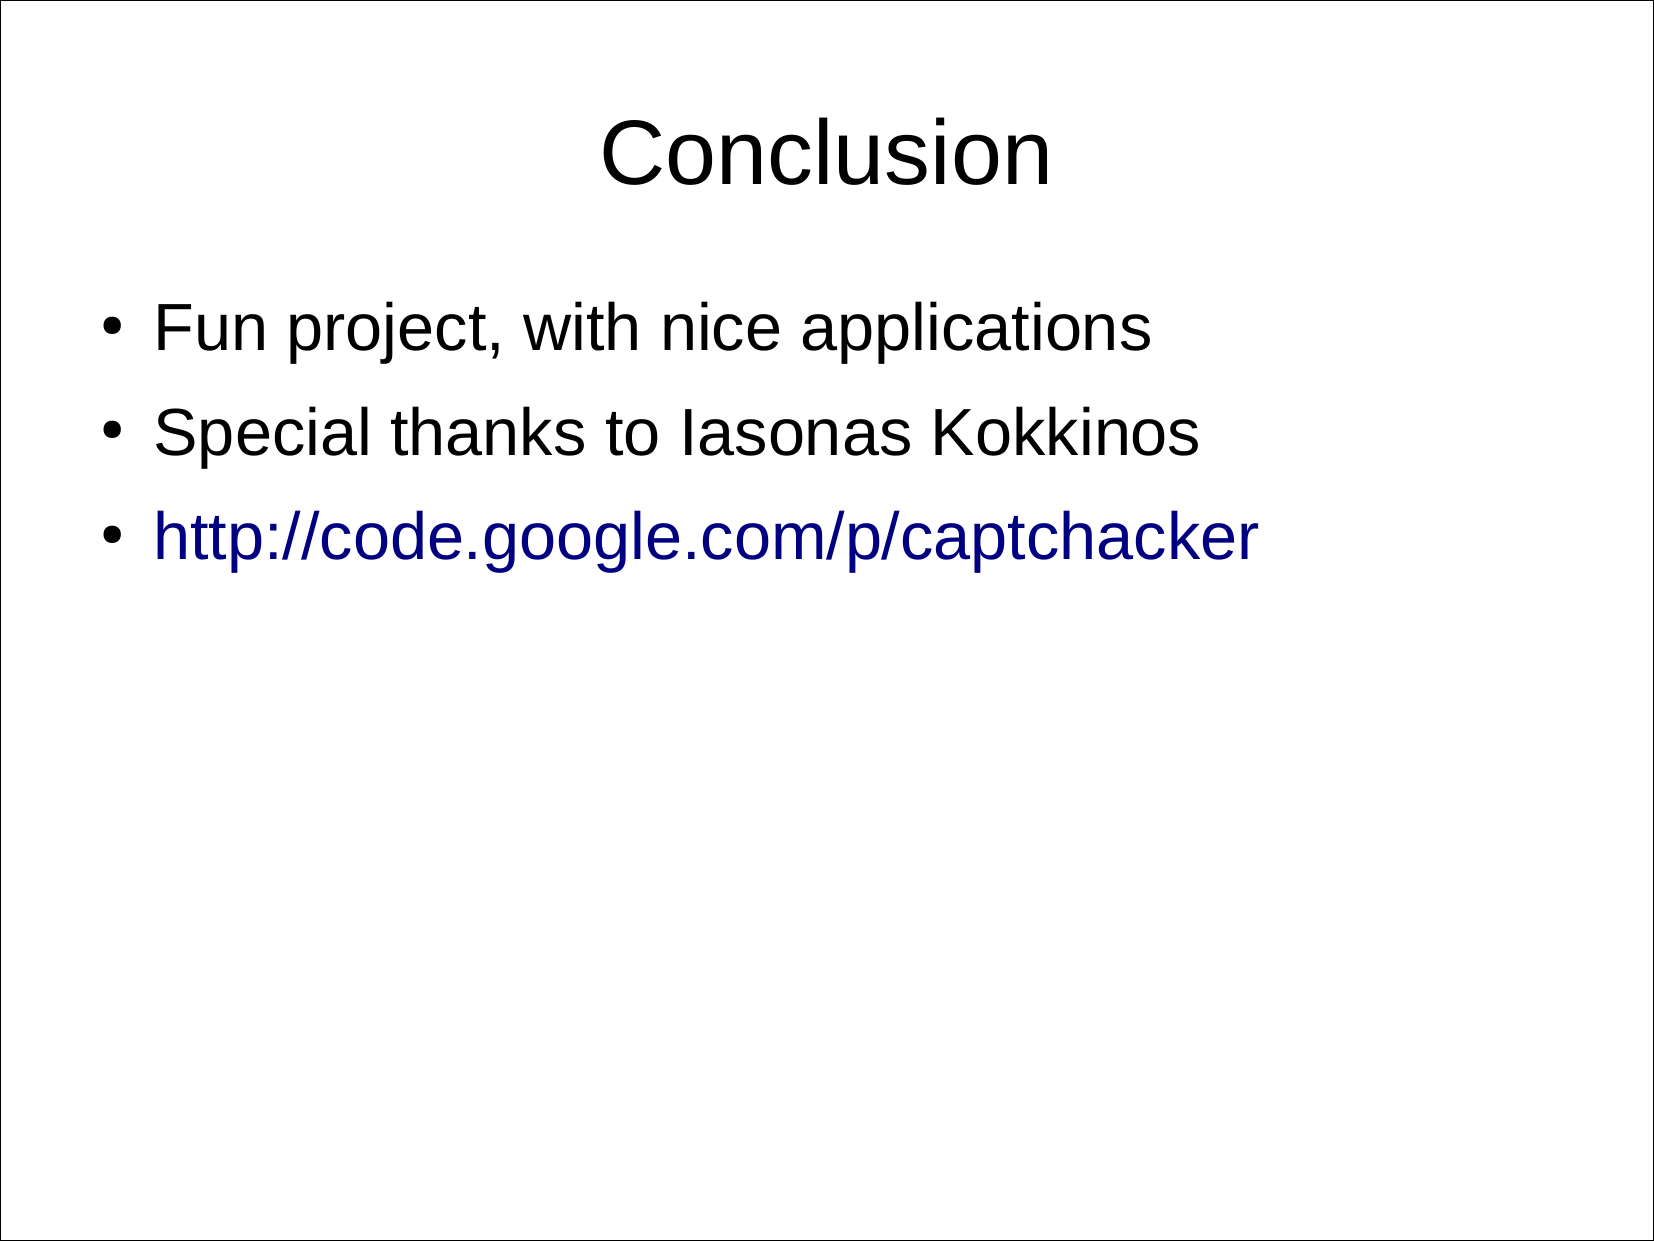

# Conclusion
Fun project, with nice applications
Special thanks to Iasonas Kokkinos
http://code.google.com/p/captchacker